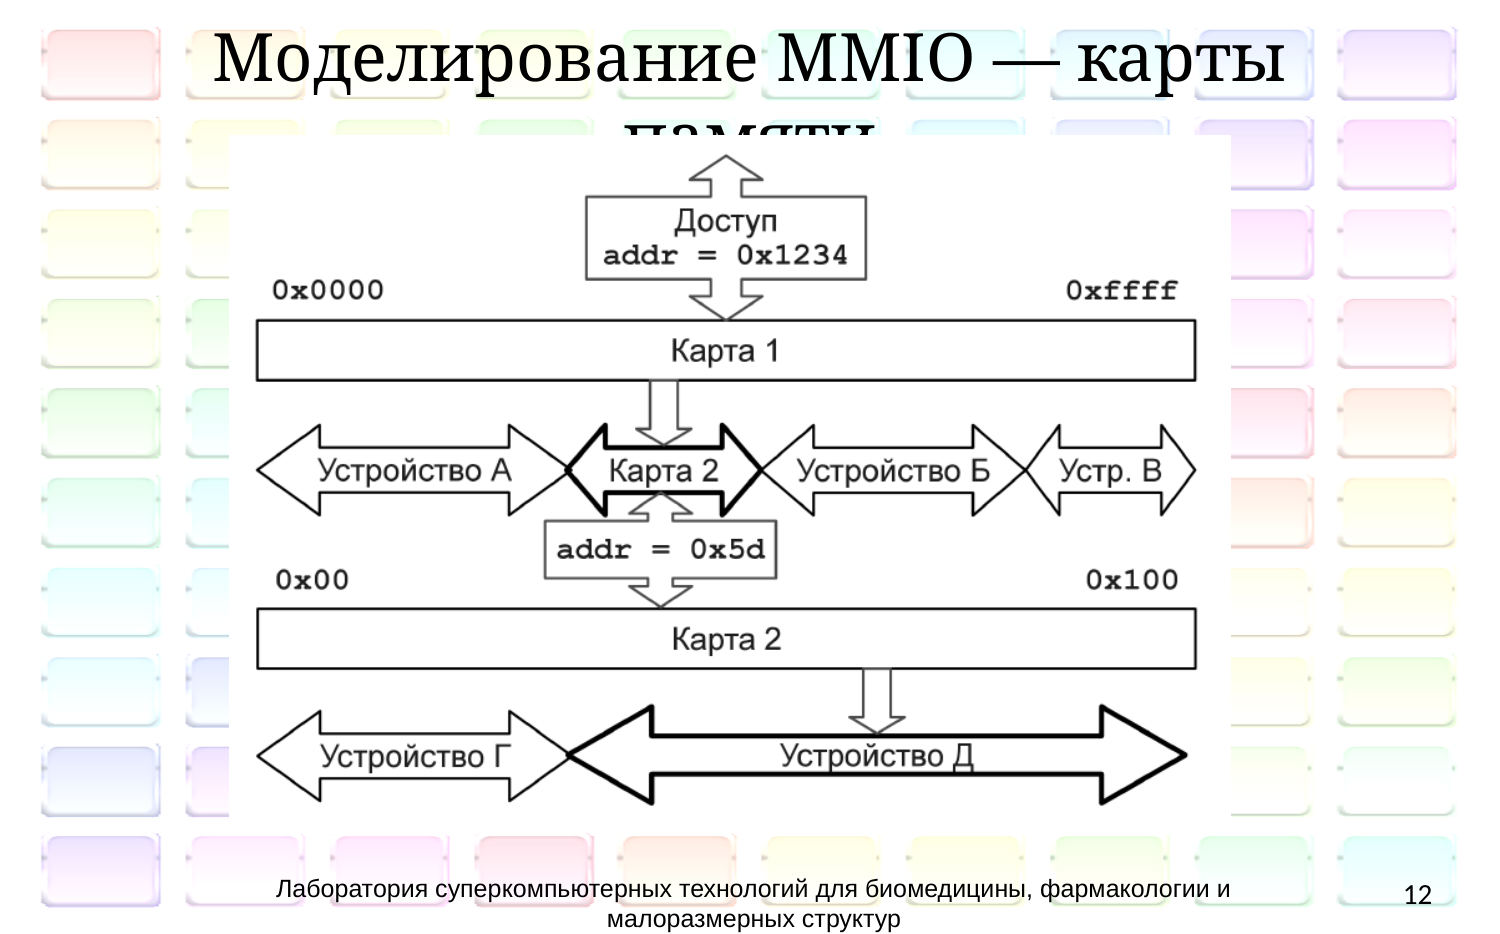

# Моделирование MMIO — карты памяти
Лаборатория суперкомпьютерных технологий для биомедицины, фармакологии и малоразмерных структур